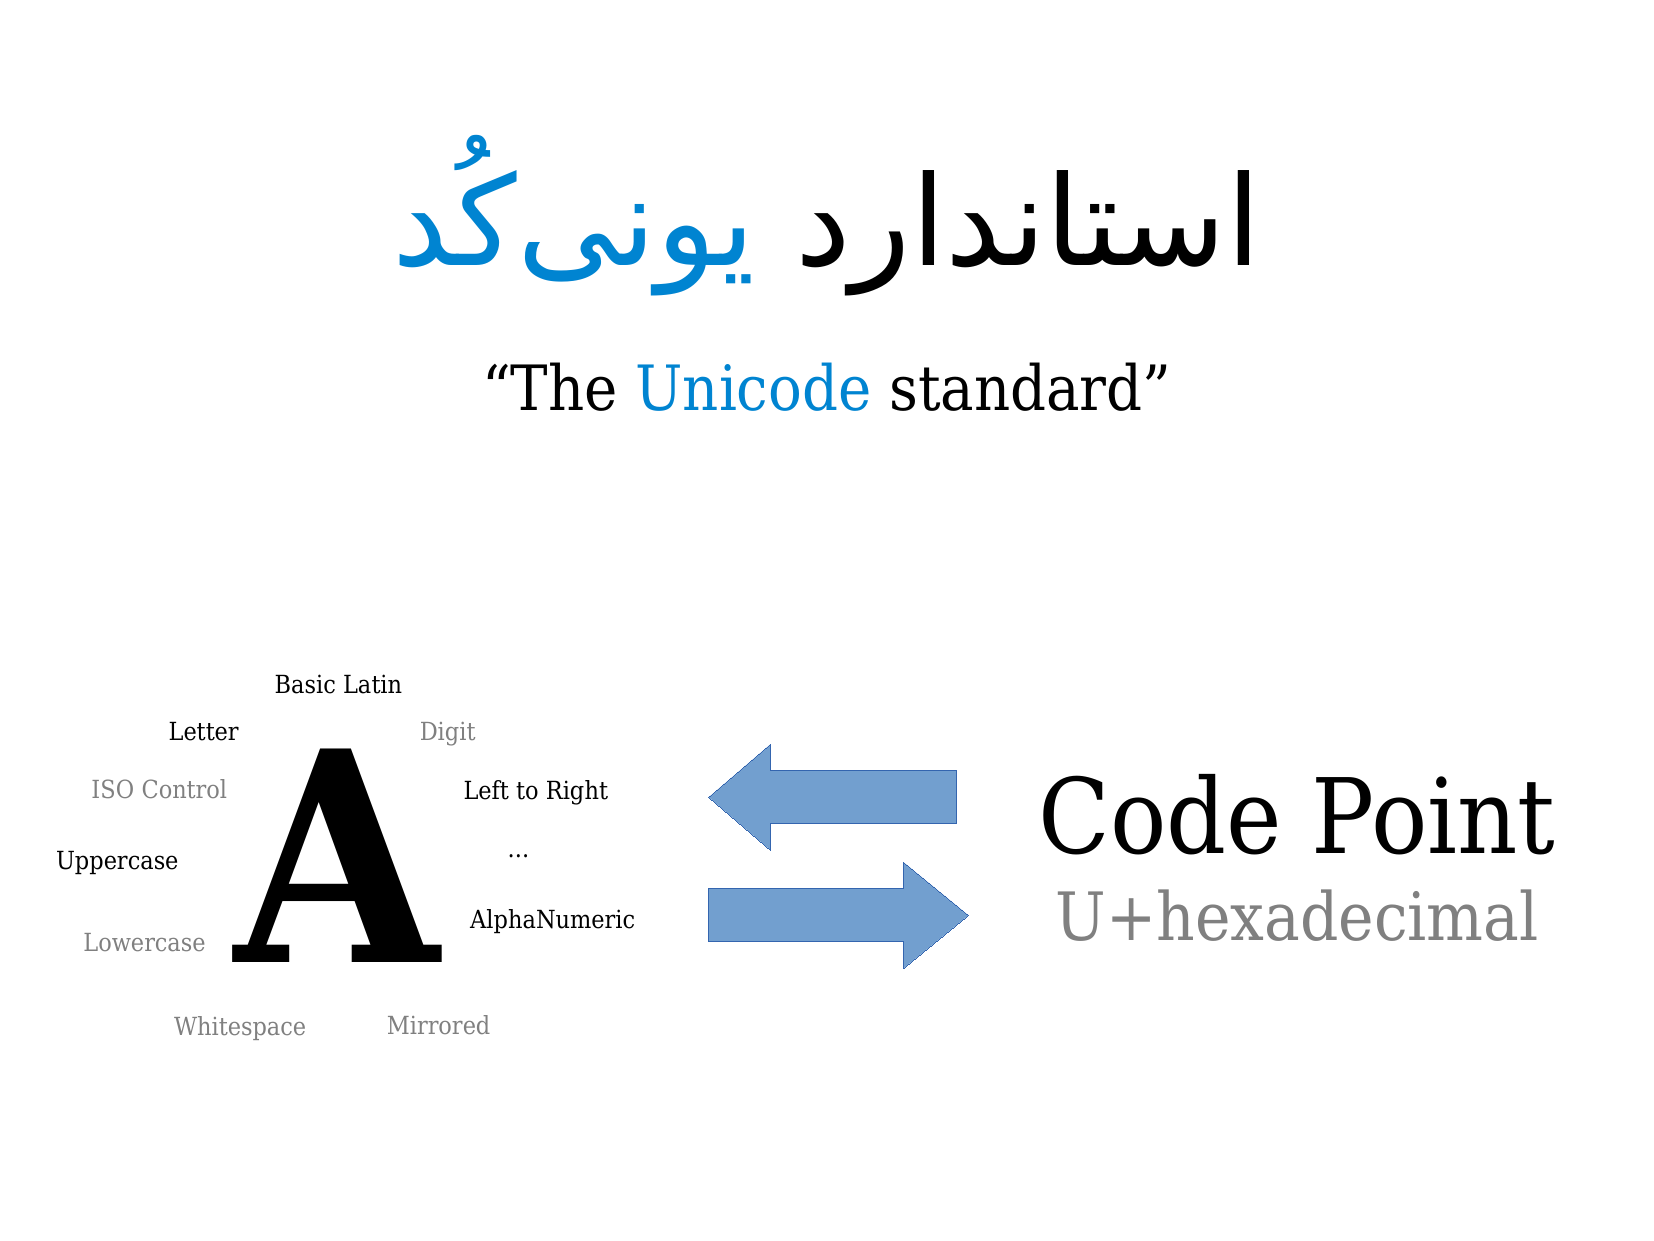

استاندارد یونی‌کُد
“The Unicode standard”
Basic Latin
A
Letter
Digit
Code Point
U+hexadecimal
ISO Control
Left to Right
...
Uppercase
AlphaNumeric
Lowercase
Mirrored
Whitespace